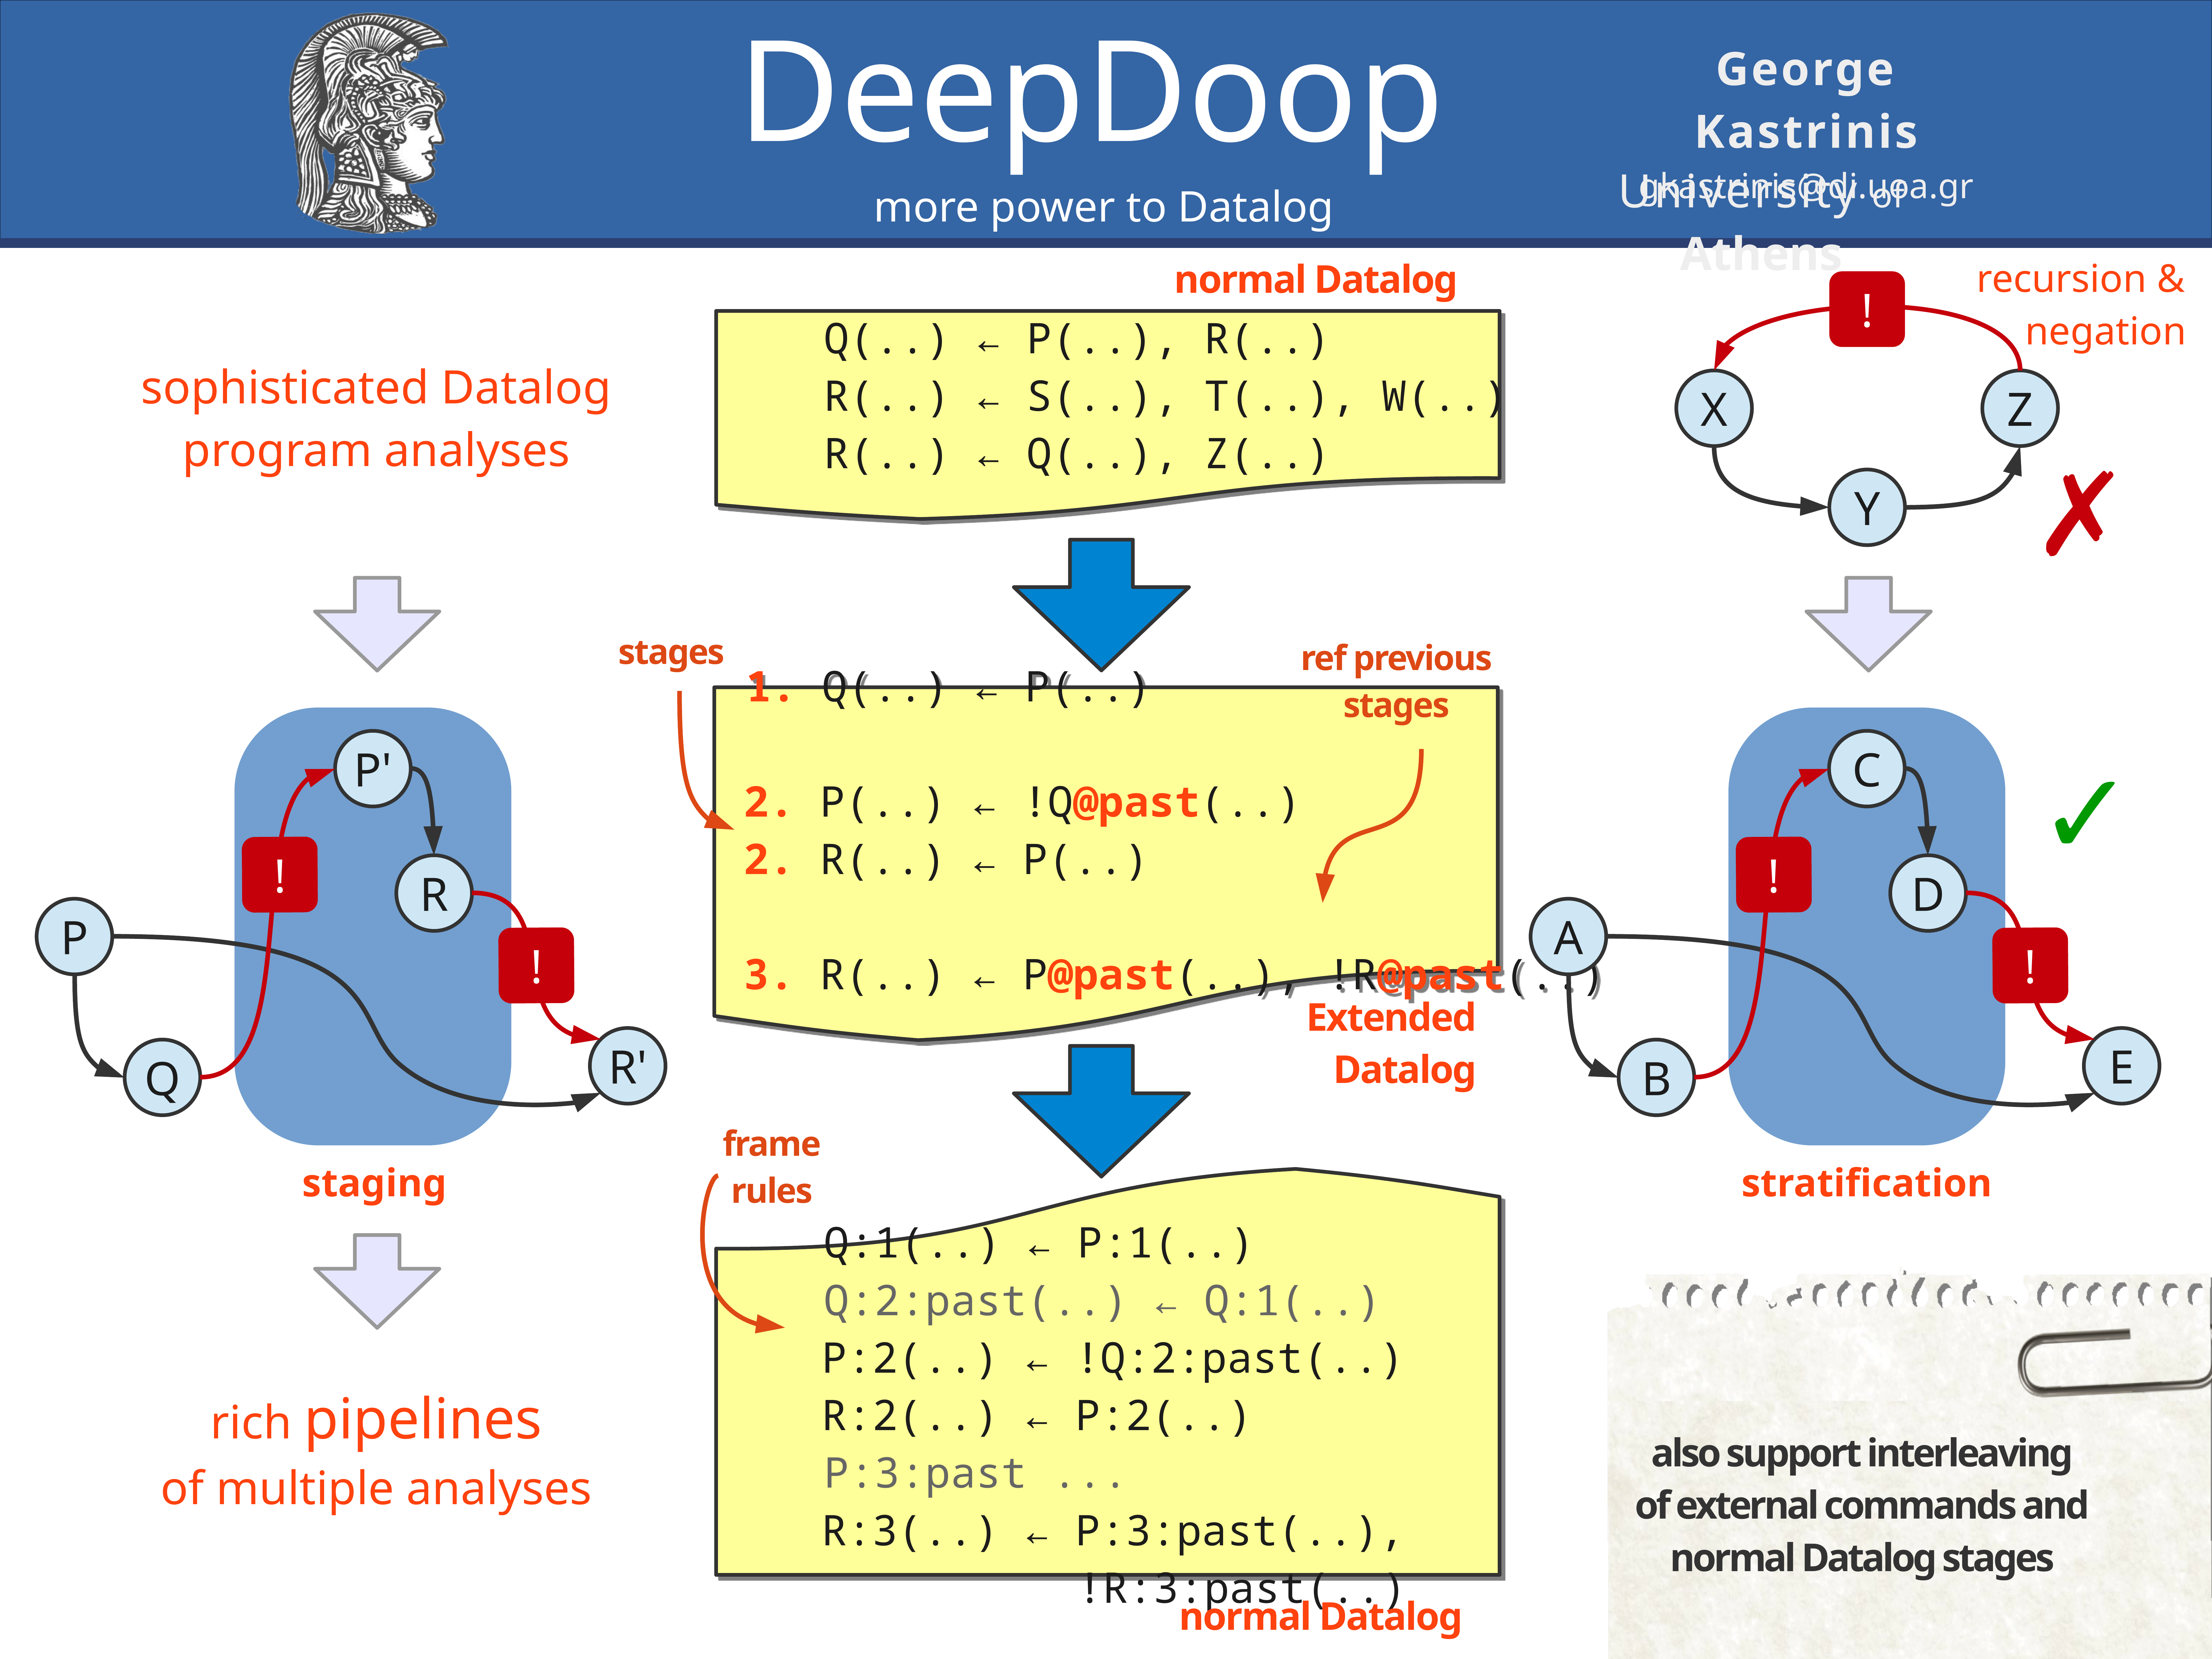

# DeepDoop
George Kastrinis
gkastrinis@di.uoa.gr
University of Athens
more power to Datalog
recursion &
 negation
normal Datalog
!
X
Z
✗
Y
 Q(..) ← P(..), R(..)
 R(..) ← S(..), T(..), W(..)
 R(..) ← Q(..), Z(..)
sophisticated Datalog
program analyses
stages
ref previous
stages
 1. Q(..) ← P(..)
	2. P(..) ← !Q@past(..)
	2. R(..) ← P(..)
	3. R(..) ← P@past(..), !R@past(..)
P'
!
R
P
!
R'
Q
✓
C
!
D
A
!
E
B
Extended
 Datalog
frame
rules
staging
stratification
 Q:1(..) ← P:1(..)
 Q:2:past(..) ← Q:1(..)
	 P:2(..) ← !Q:2:past(..)
	 R:2(..) ← P:2(..)
 P:3:past ...
	 R:3(..) ← P:3:past(..),
 !R:3:past(..)
rich pipelines
of multiple analyses
also support interleaving
of external commands and
normal Datalog stages
normal Datalog